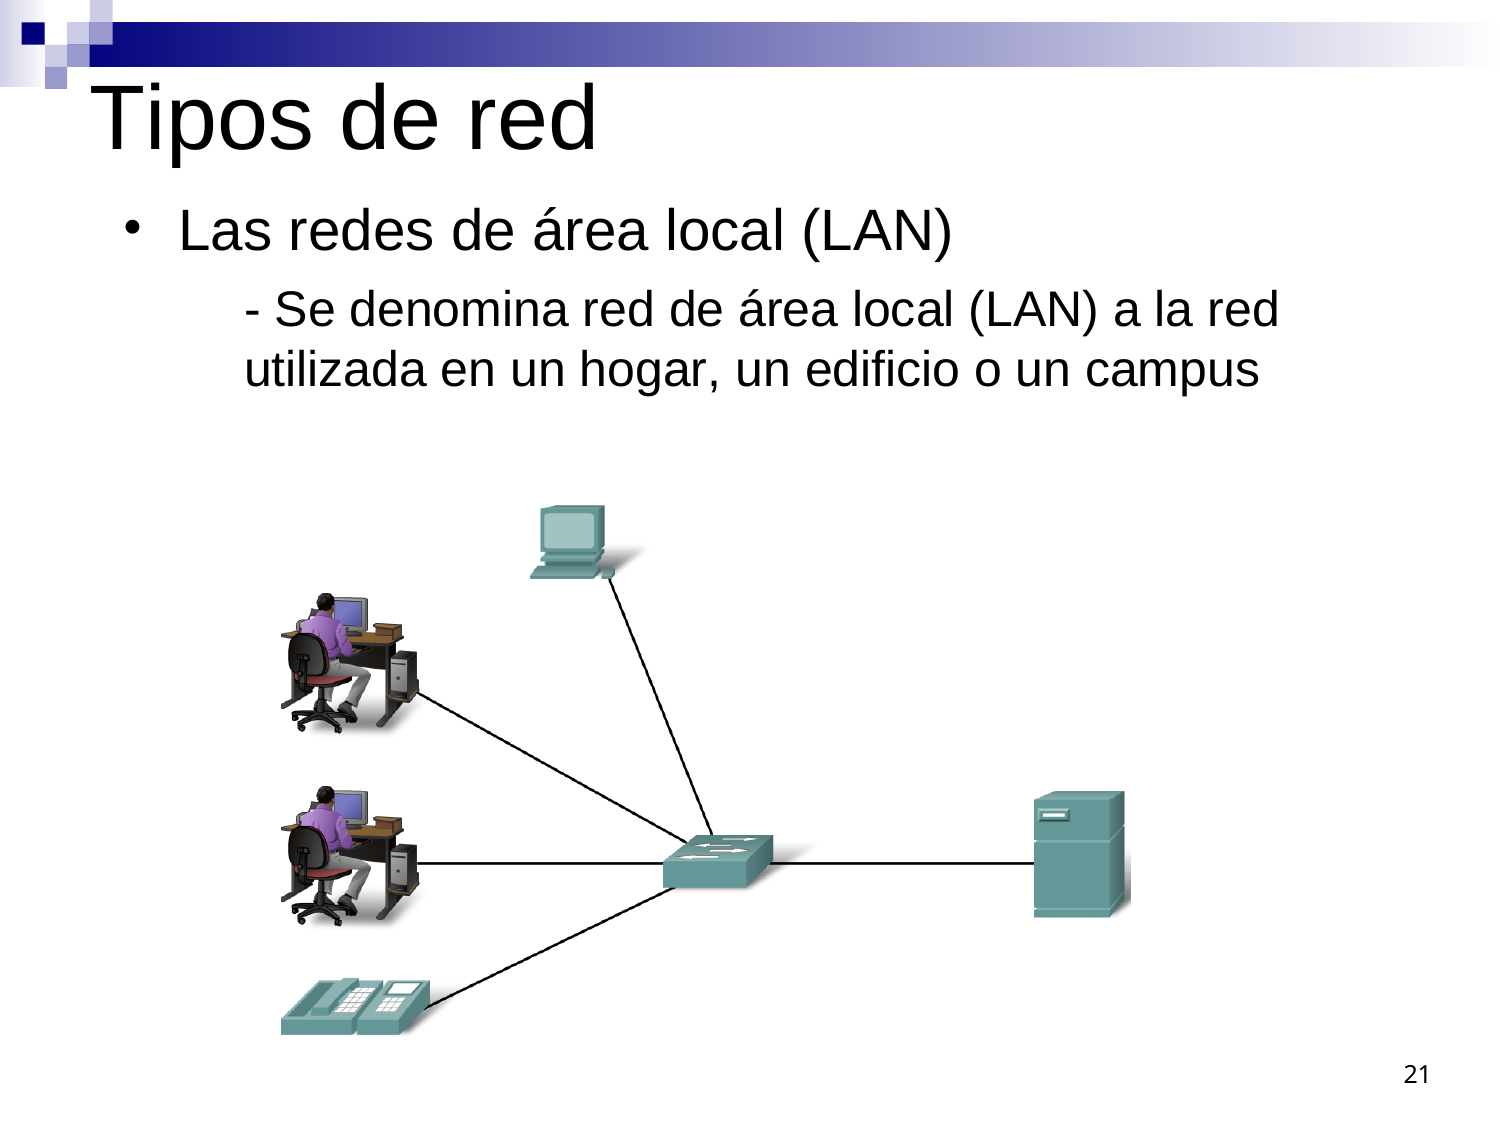

Tipos de red
Las redes de área local (LAN)
- Se denomina red de área local (LAN) a la red utilizada en un hogar, un edificio o un campus